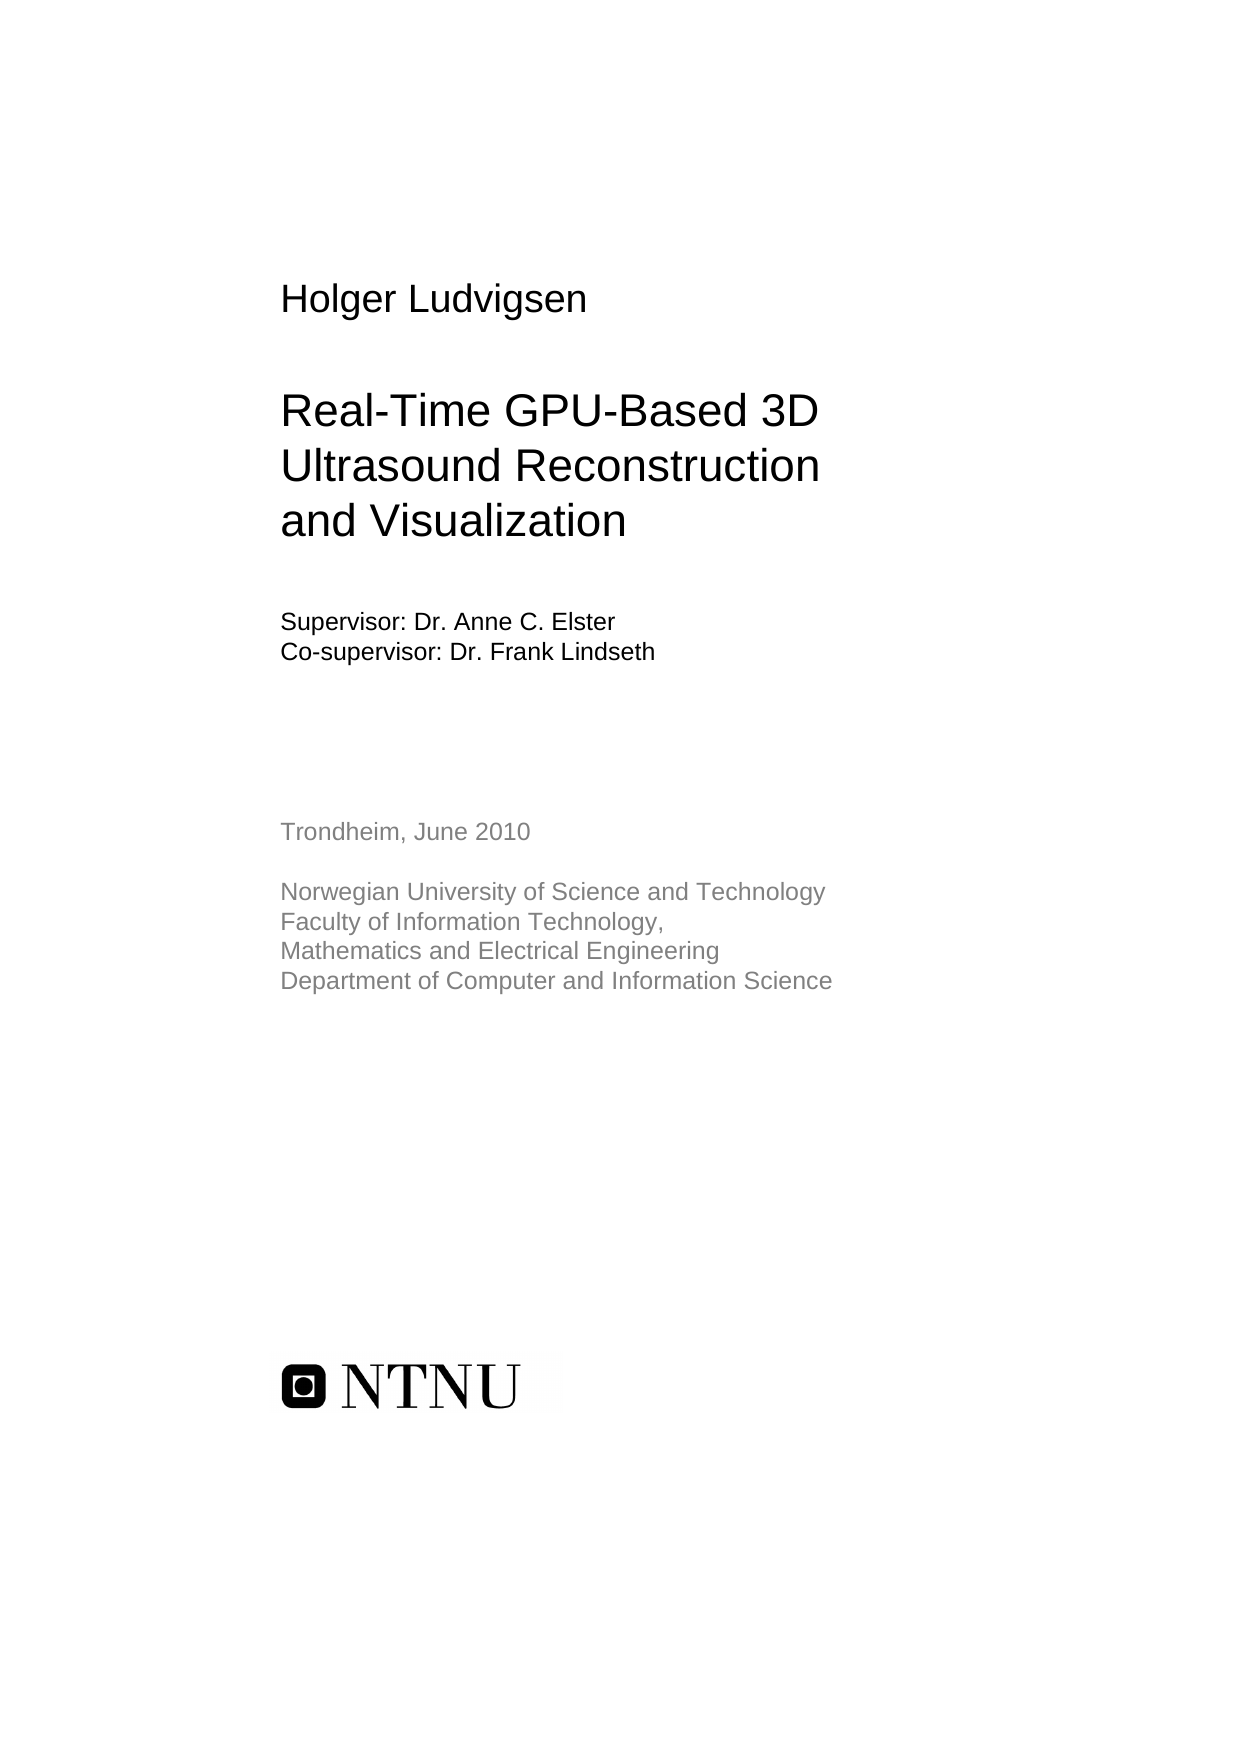

Holger Ludvigsen
Real-Time GPU-Based 3D Ultrasound Reconstruction and Visualization
Supervisor: Dr. Anne C. Elster
Co-supervisor: Dr. Frank Lindseth
Trondheim, June 2010
Norwegian University of Science and Technology
Faculty of Information Technology,
Mathematics and Electrical Engineering
Department of Computer and Information Science